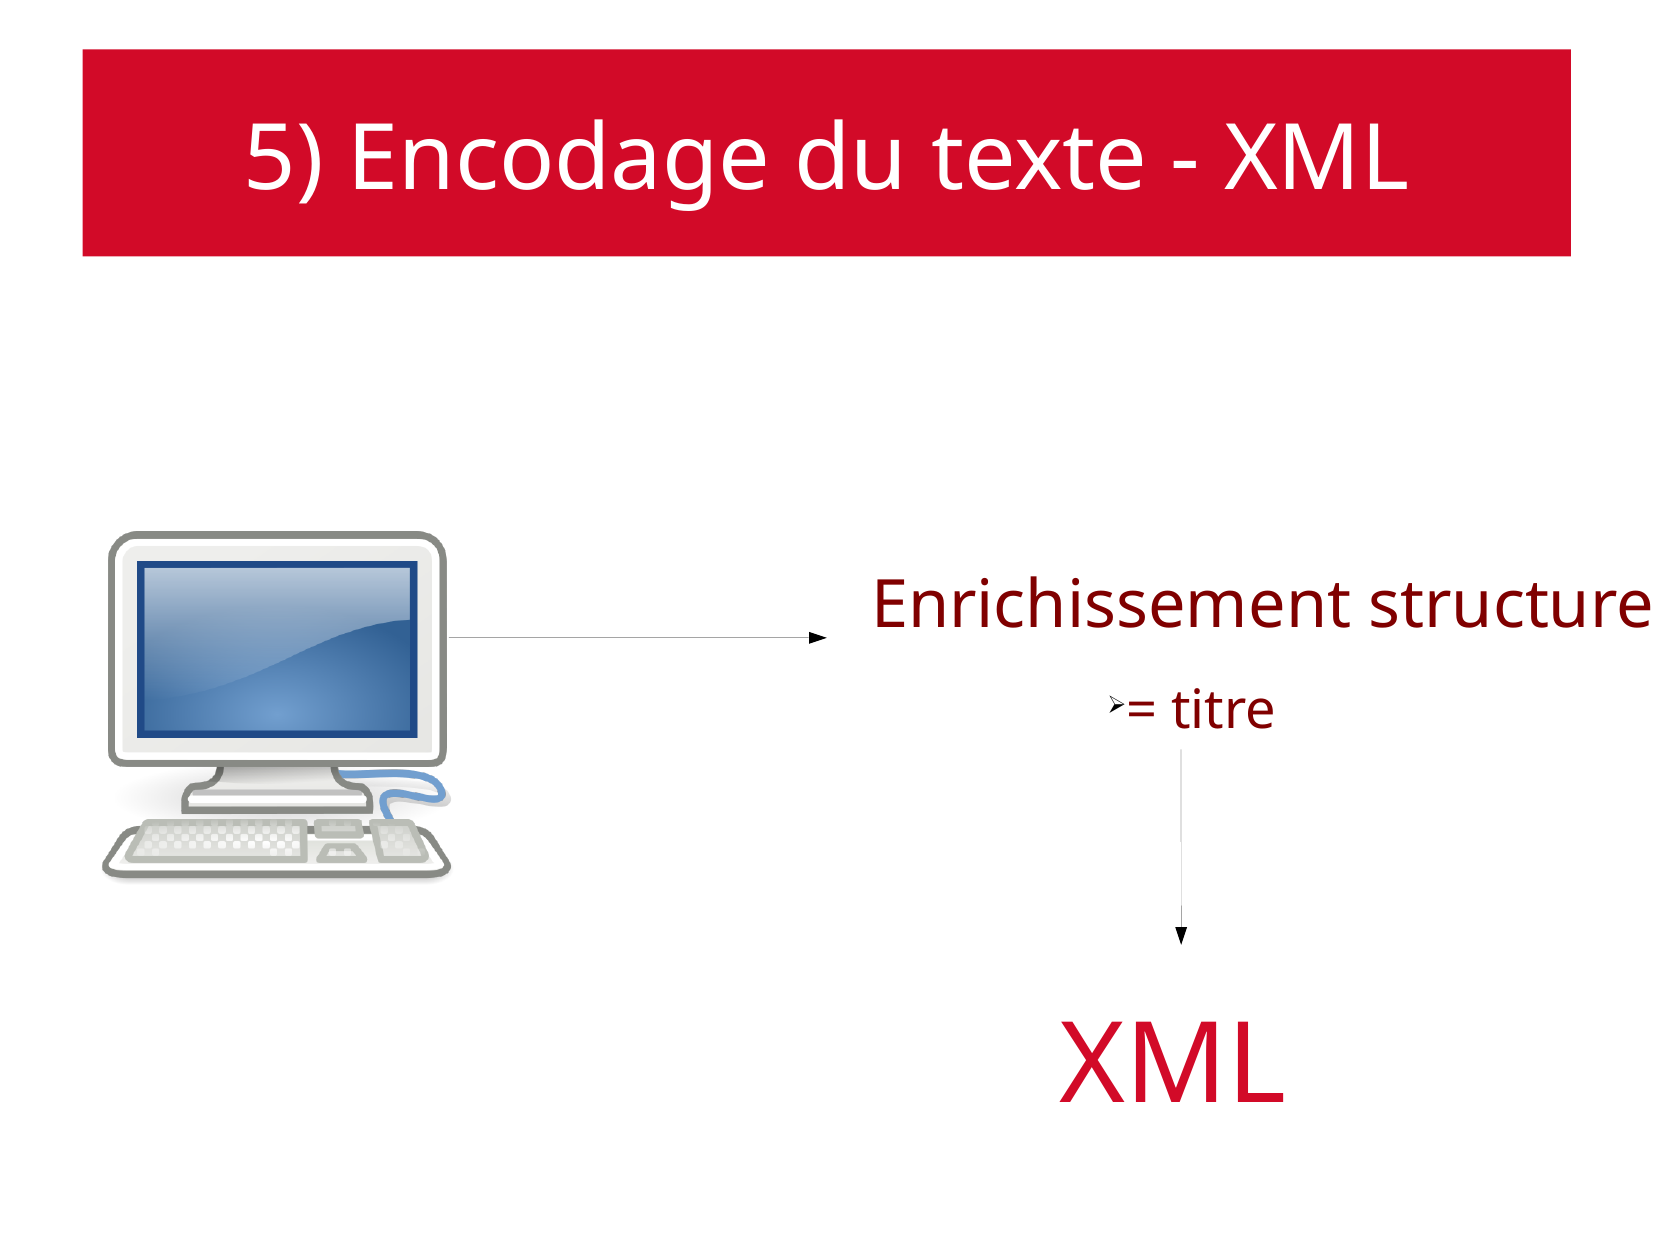

# 5) Encodage du texte - XML
Enrichissement structurel
= titre
XML